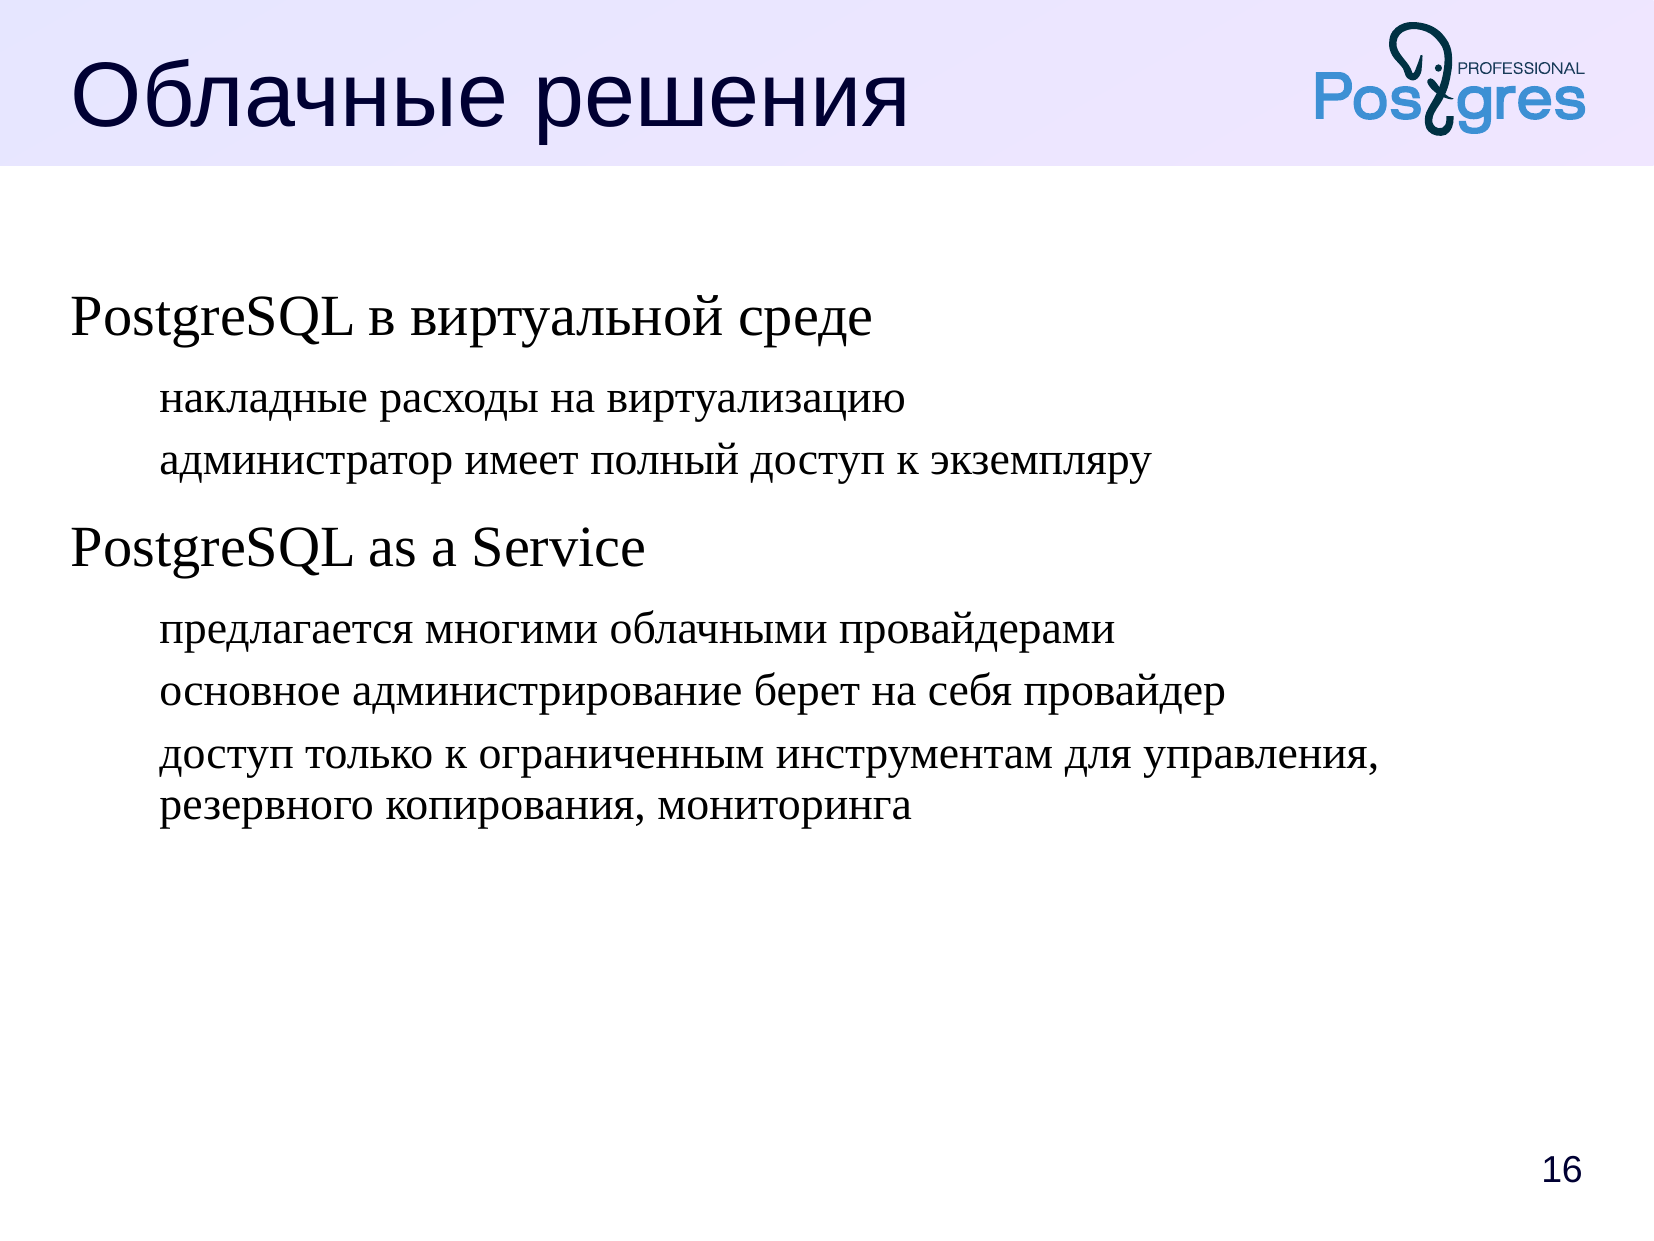

# Облачные решения
PostgreSQL в виртуальной среде
накладные расходы на виртуализацию
администратор имеет полный доступ к экземпляру
PostgreSQL as a Service
предлагается многими облачными провайдерами
основное администрирование берет на себя провайдер
доступ только к ограниченным инструментам для управления, резервного копирования, мониторинга